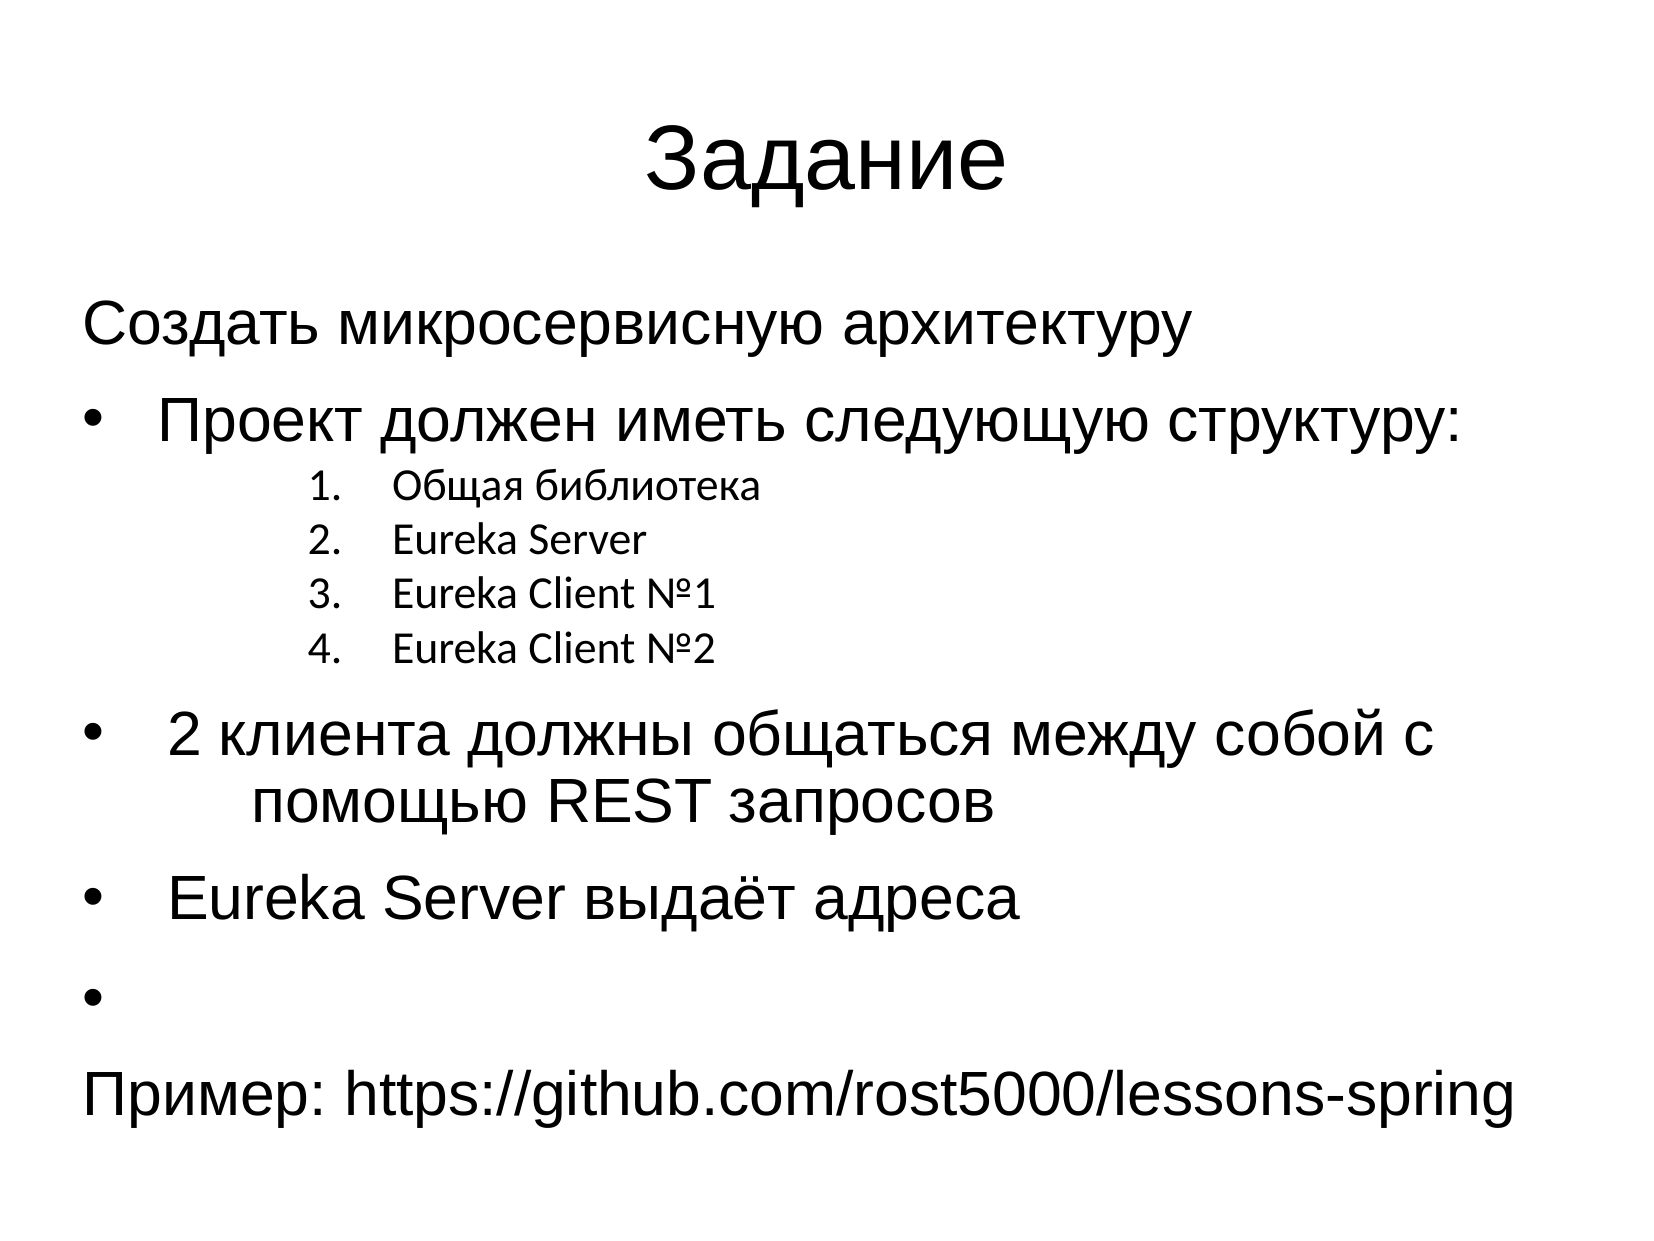

# Задание
Создать микросервисную архитектуру
Проект должен иметь следующую структуру:
Общая библиотека
Eureka Server
Eureka Client №1
Eureka Client №2
2 клиента должны общаться между собой с помощью REST запросов
Eureka Server выдаёт адреса
Пример: https://github.com/rost5000/lessons-spring